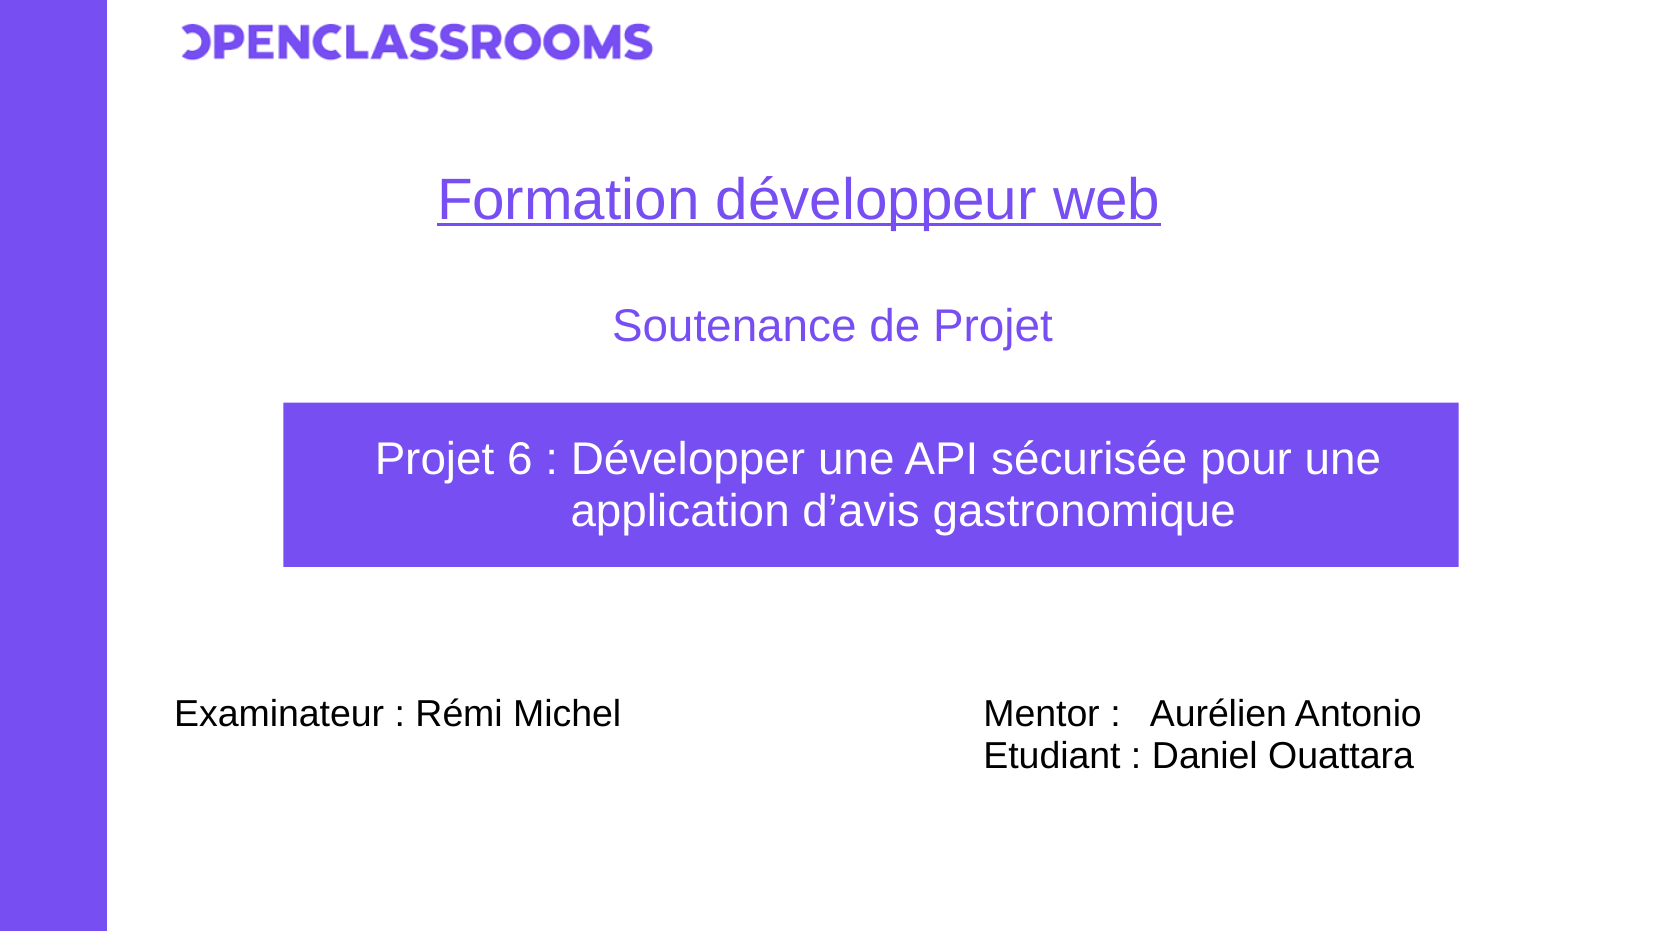

Formation développeur web
Soutenance de Projet
 Projet 6 : Développer une API sécurisée pour une 				 application d’avis gastronomique
Examinateur : Rémi Michel
Mentor : Aurélien Antonio
Etudiant : Daniel Ouattara